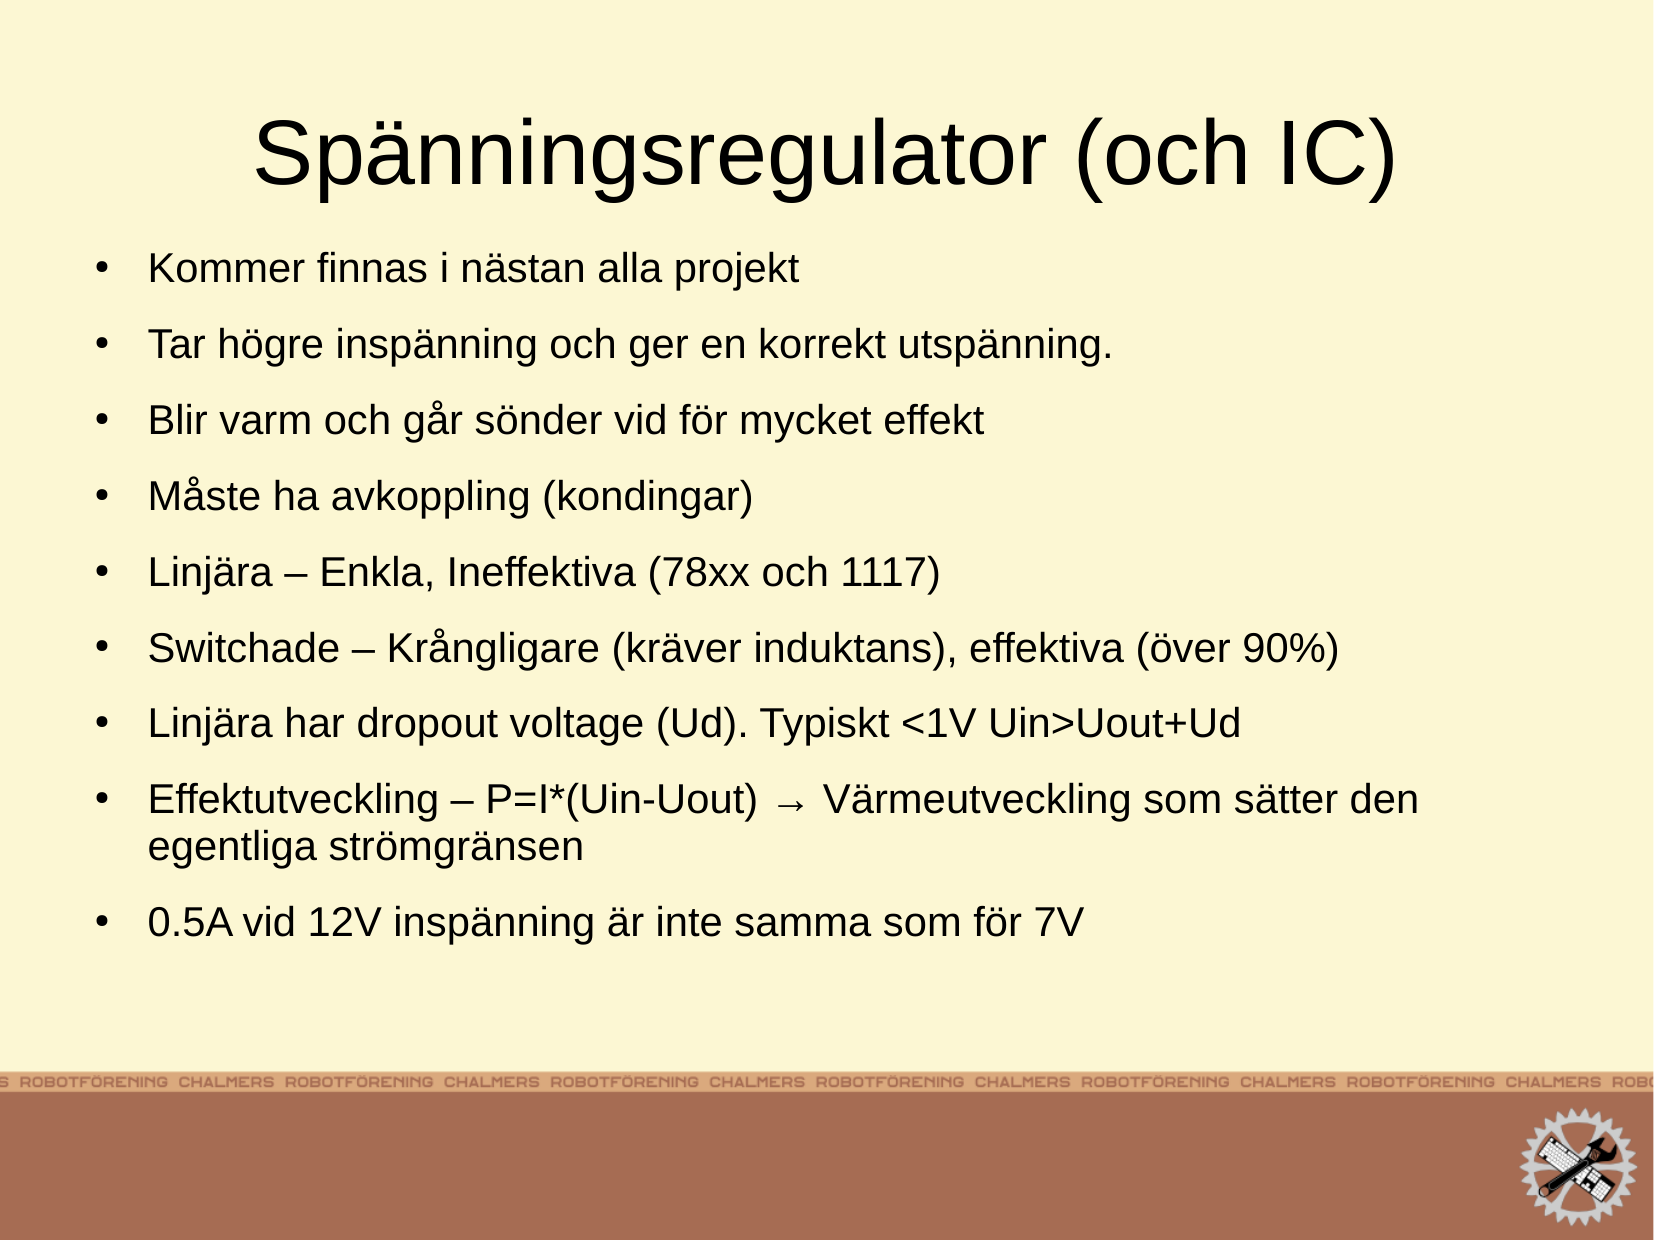

# Spänningsregulator (och IC)
Kommer finnas i nästan alla projekt
Tar högre inspänning och ger en korrekt utspänning.
Blir varm och går sönder vid för mycket effekt
Måste ha avkoppling (kondingar)
Linjära – Enkla, Ineffektiva (78xx och 1117)
Switchade – Krångligare (kräver induktans), effektiva (över 90%)
Linjära har dropout voltage (Ud). Typiskt <1V Uin>Uout+Ud
Effektutveckling – P=I*(Uin-Uout) → Värmeutveckling som sätter den egentliga strömgränsen
0.5A vid 12V inspänning är inte samma som för 7V